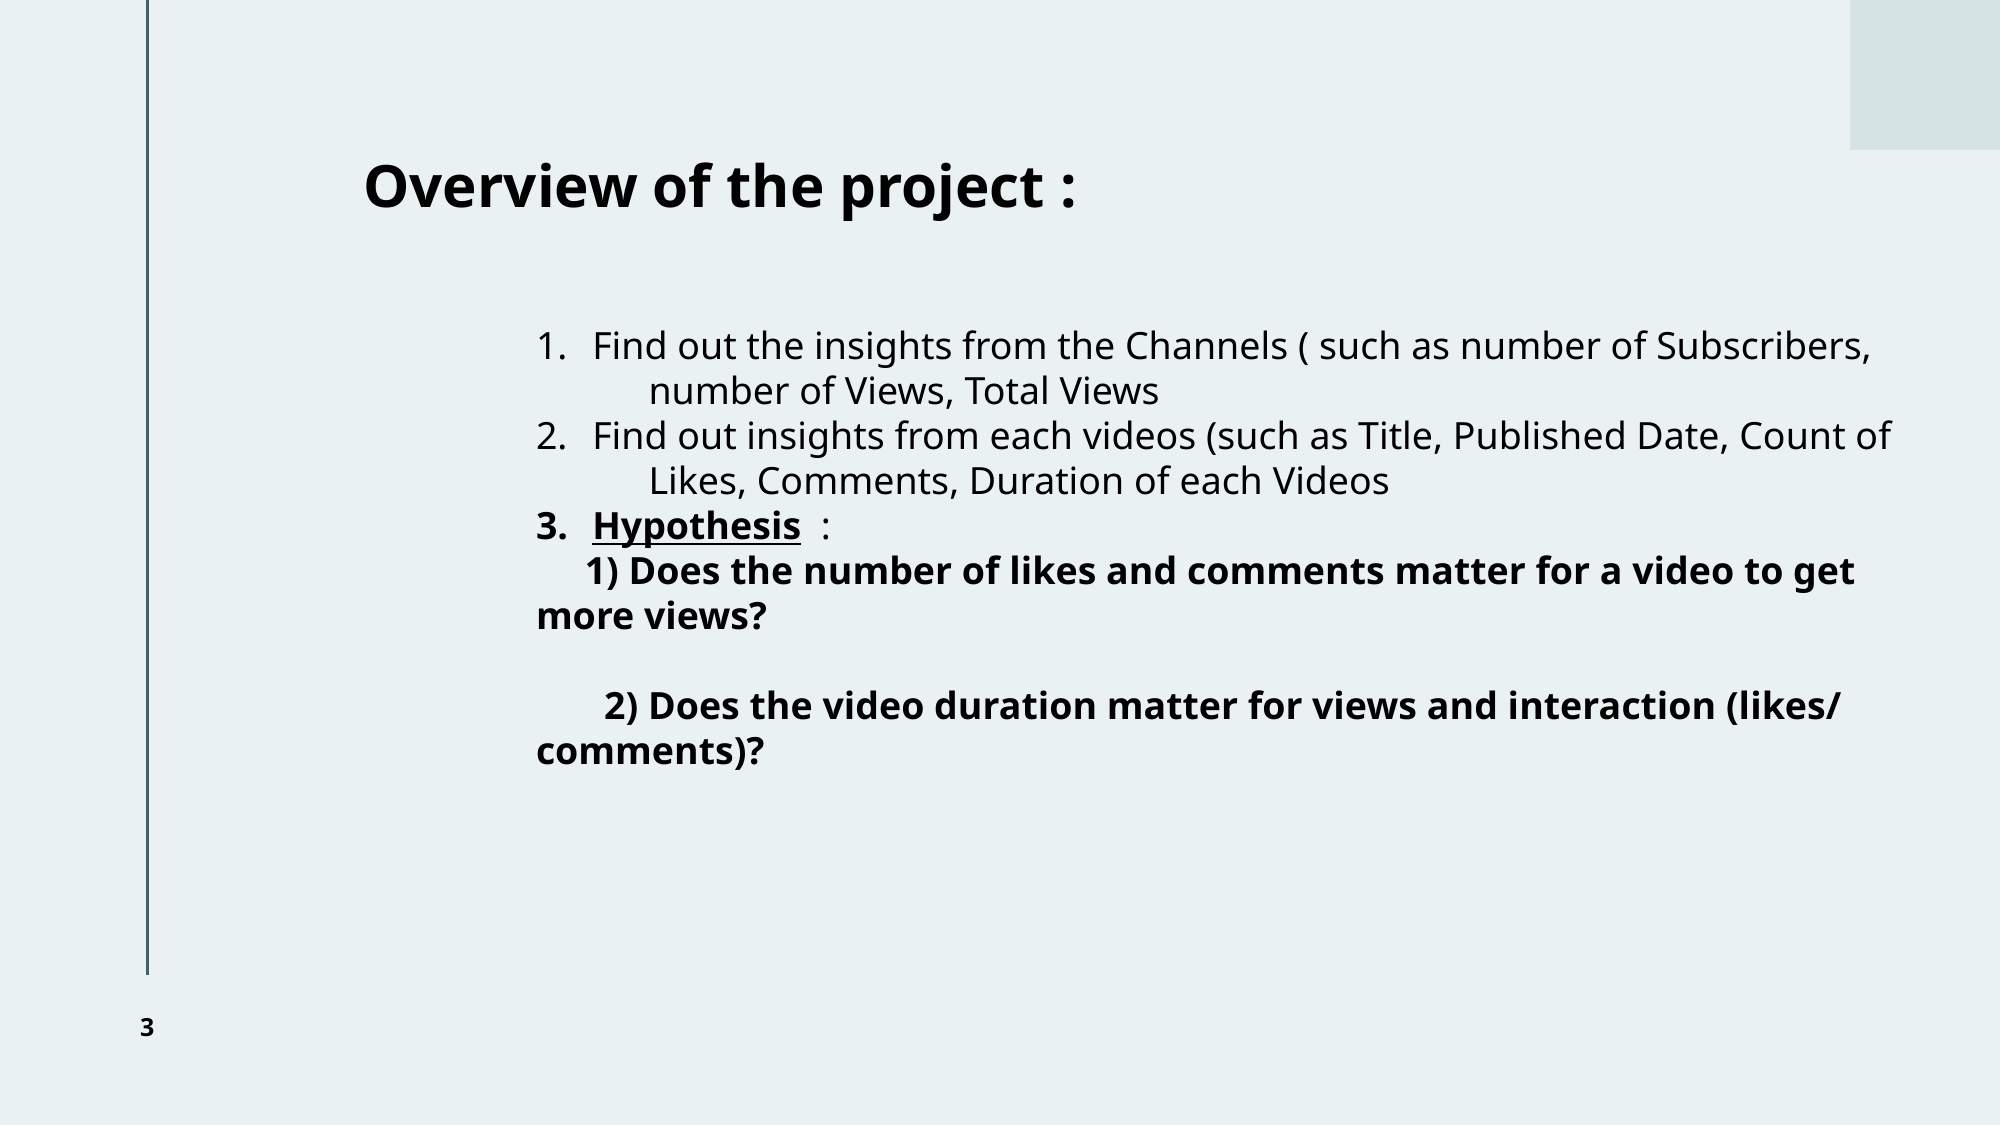

Overview of the project :
Find out the insights from the Channels ( such as number of Subscribers, number of Views, Total Views
Find out insights from each videos (such as Title, Published Date, Count of Likes, Comments, Duration of each Videos
Hypothesis :
 1) Does the number of likes and comments matter for a video to get more views?
 2) Does the video duration matter for views and interaction (likes/ comments)?
2